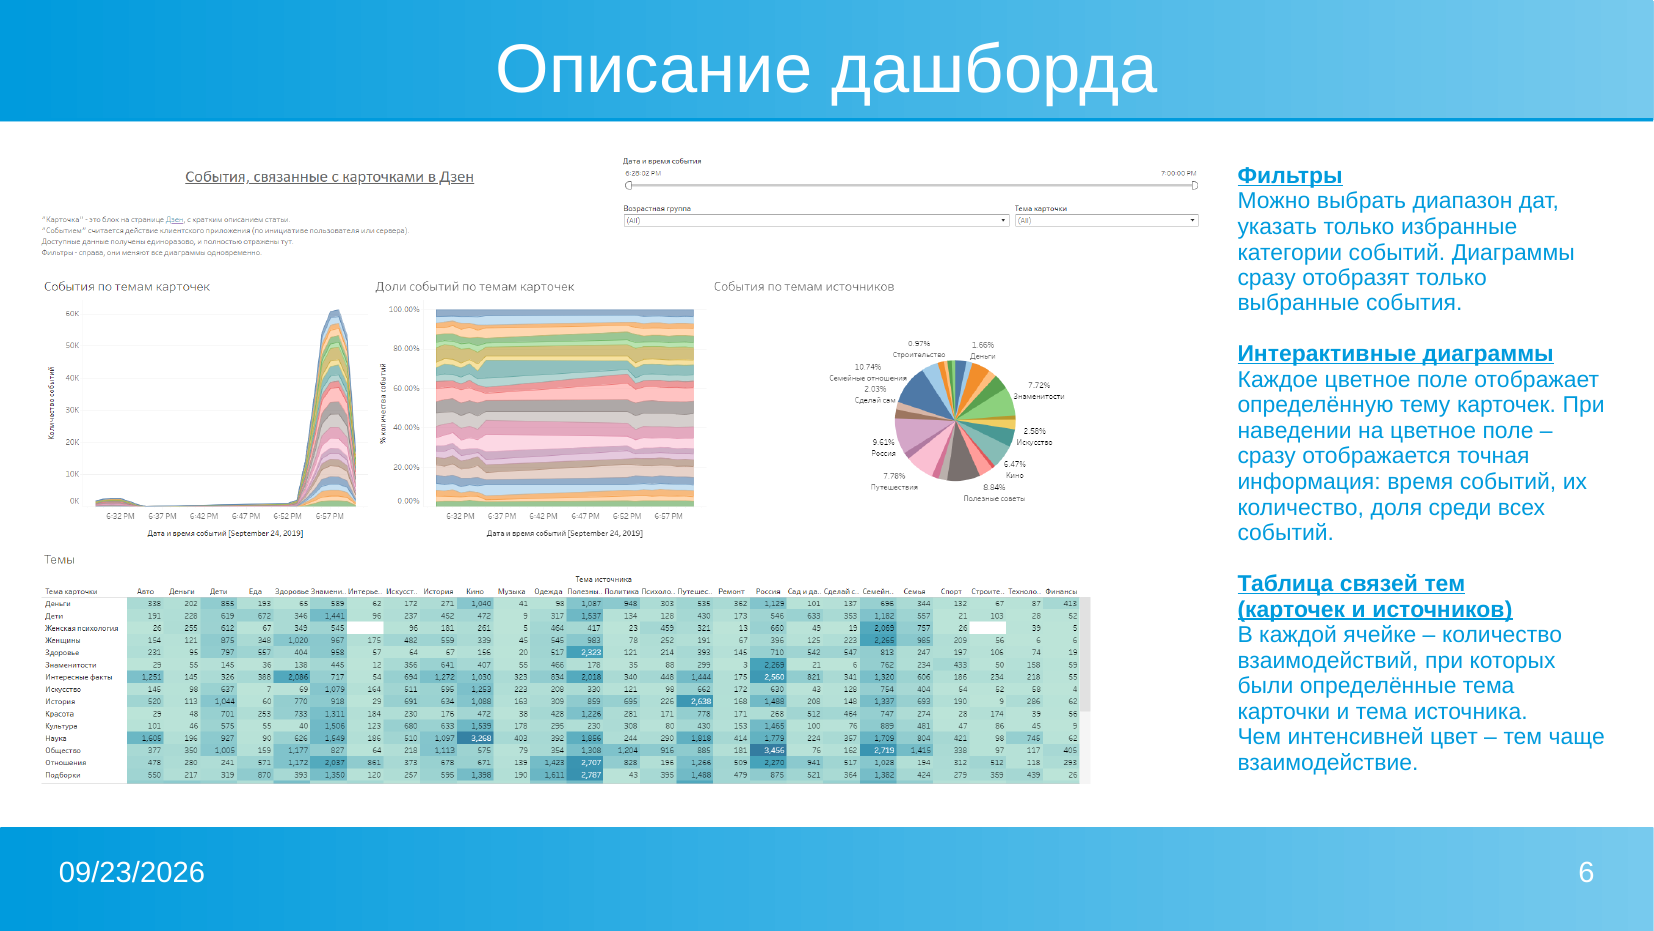

# Описание дашборда
Фильтры
Можно выбрать диапазон дат, указать только избранные категории событий. Диаграммы сразу отобразят только выбранные события.
Интерактивные диаграммы
Каждое цветное поле отображает определённую тему карточек. При наведении на цветное поле – сразу отображается точная информация: время событий, их количество, доля среди всех событий.
Таблица связей тем
(карточек и источников)
В каждой ячейке – количество взаимодействий, при которых были определённые тема карточки и тема источника.
Чем интенсивней цвет – тем чаще взаимодействие.
6